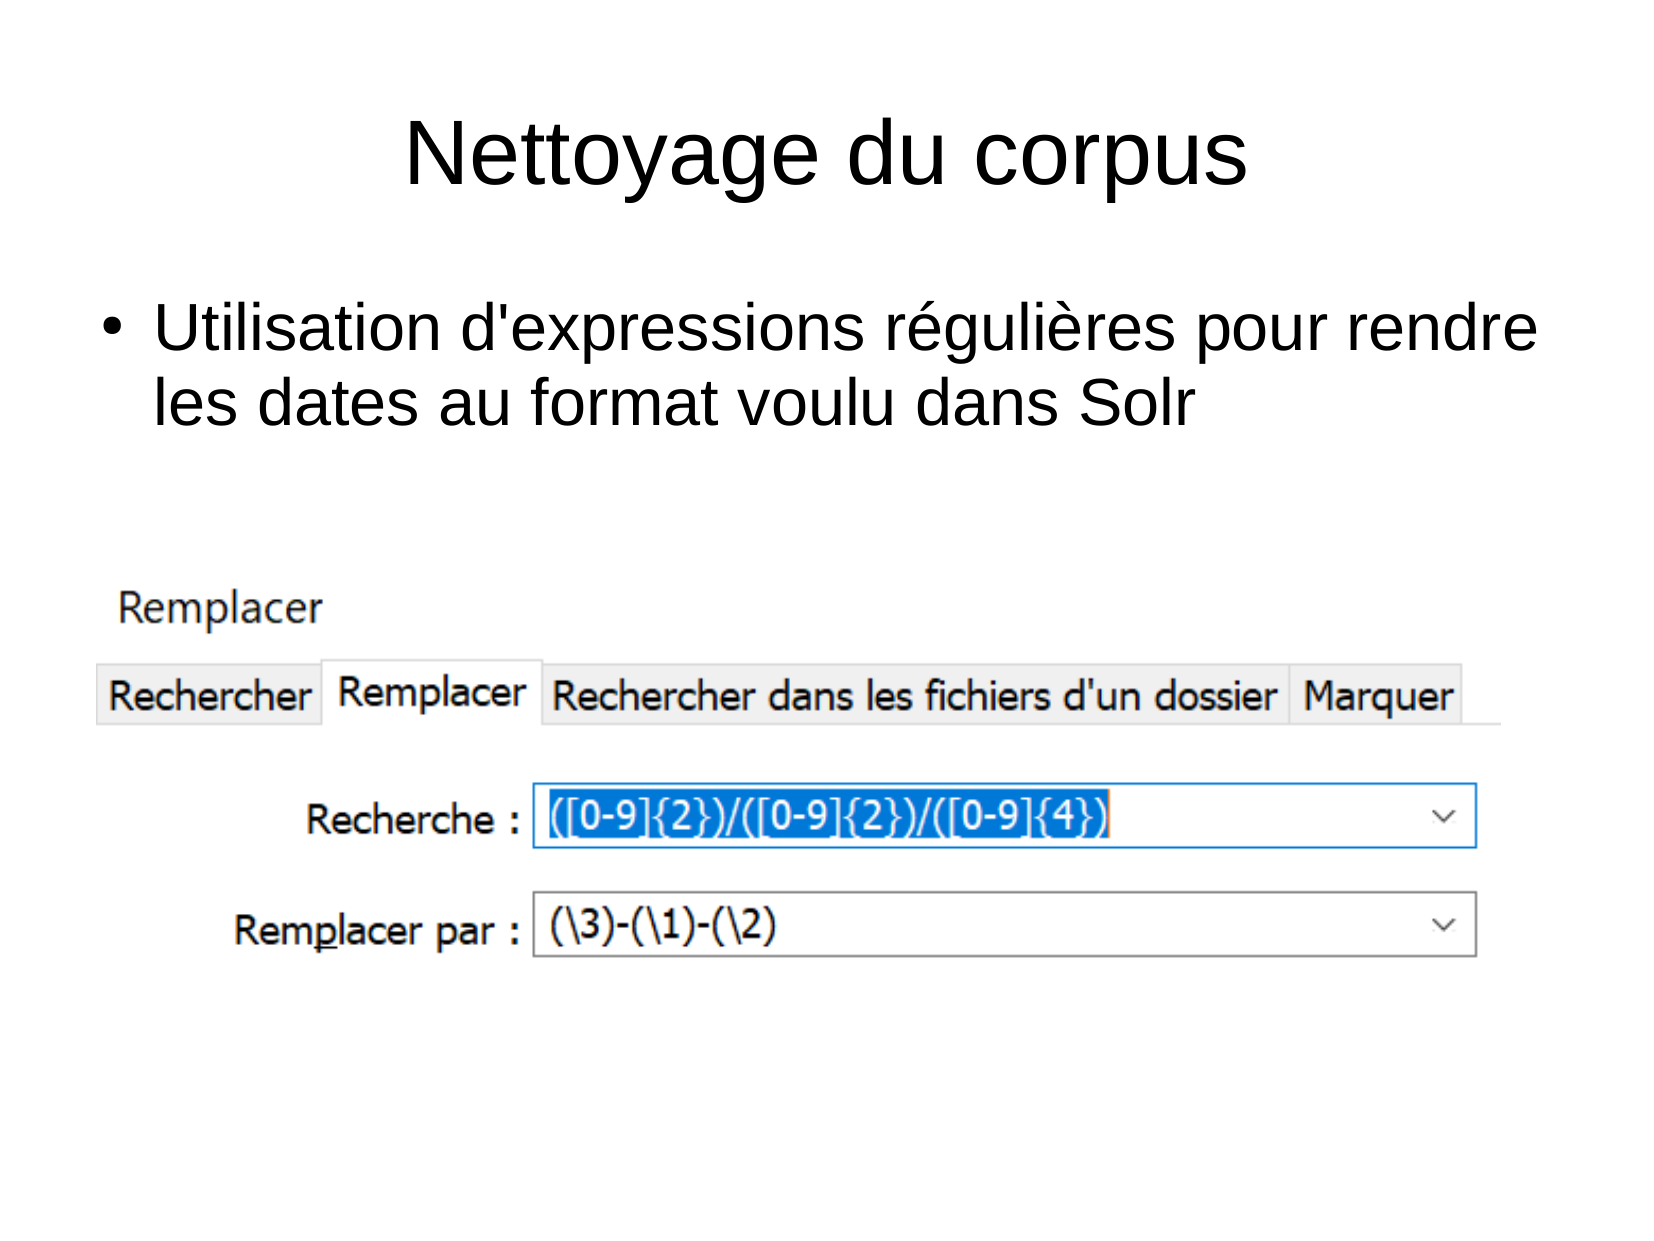

# Nettoyage du corpus
Utilisation d'expressions régulières pour rendre les dates au format voulu dans Solr